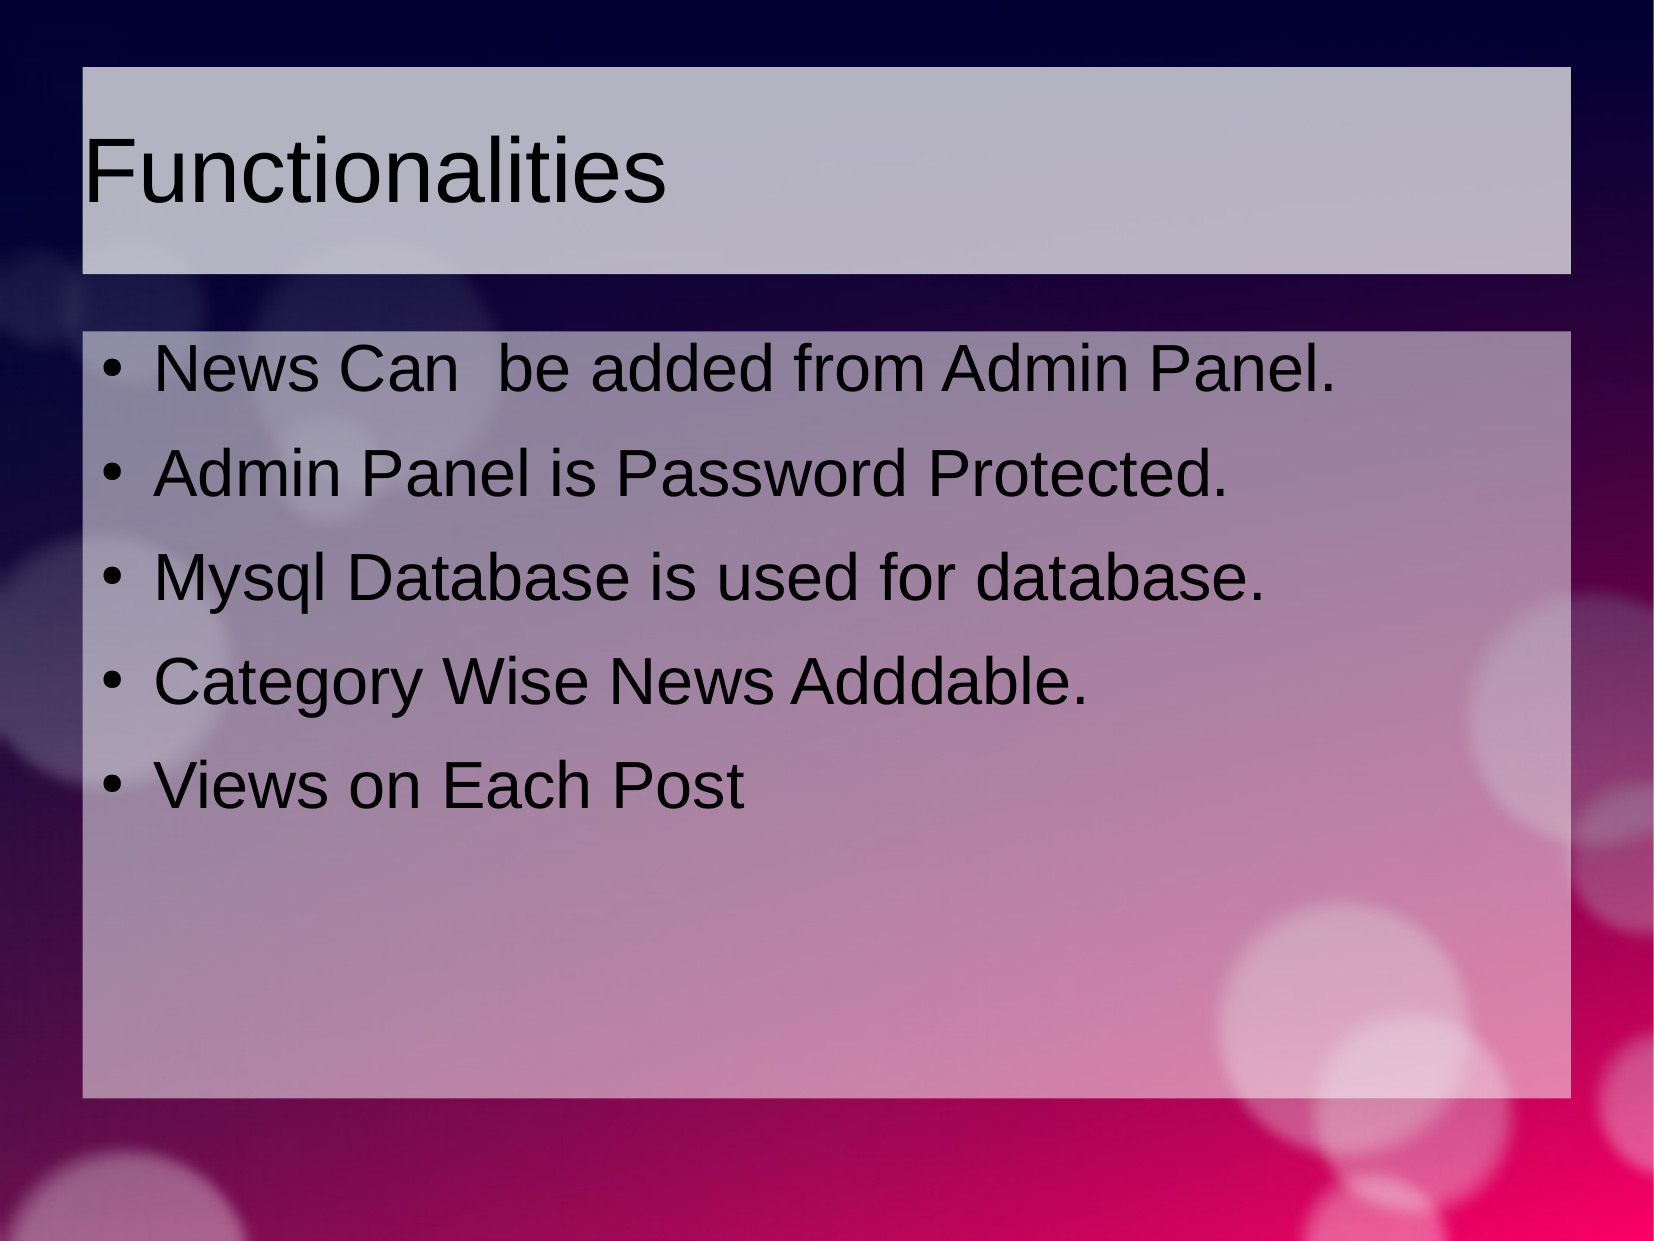

# Functionalities
News Can be added from Admin Panel.
Admin Panel is Password Protected.
Mysql Database is used for database.
Category Wise News Adddable.
Views on Each Post